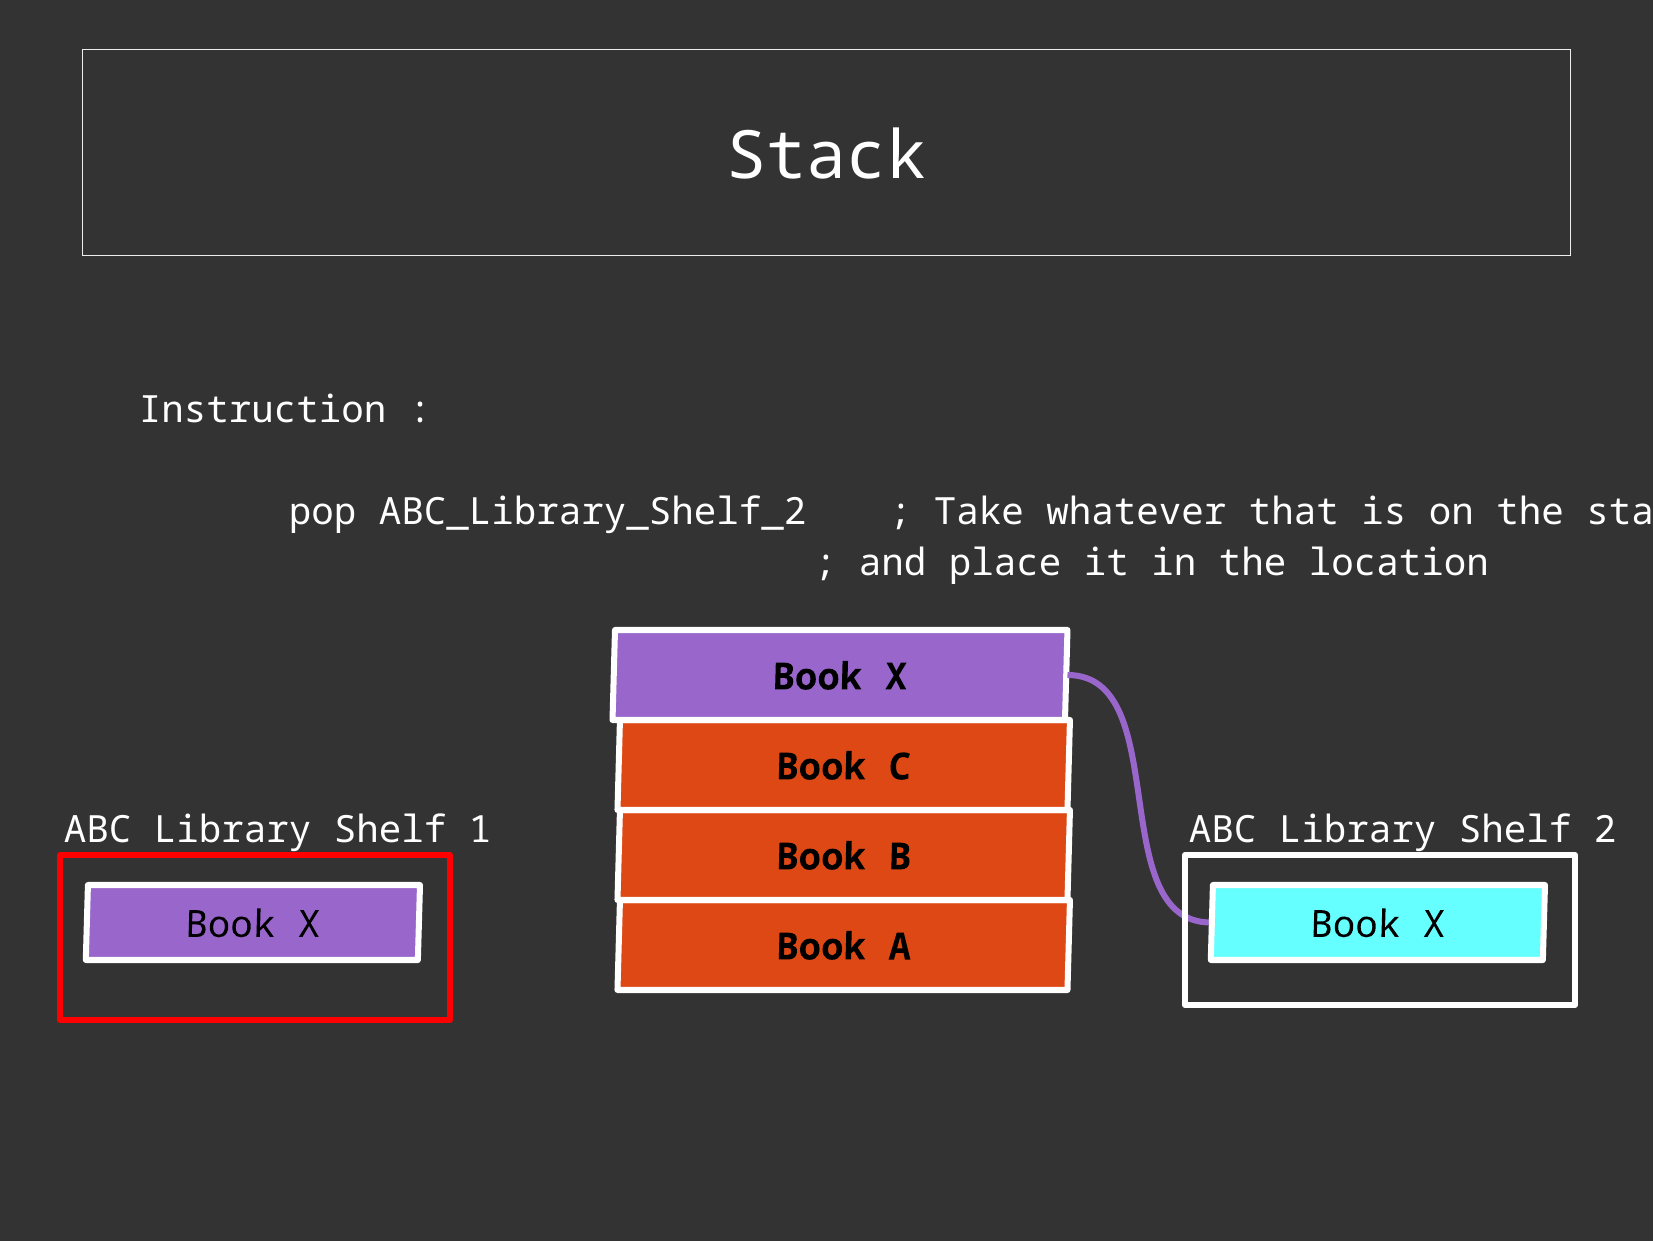

Stack
Instruction :
		pop ABC_Library_Shelf_2		; Take whatever that is on the stack
									; and place it in the location
Book X
Book C
ABC Library Shelf 1
ABC Library Shelf 2
Book B
Book X
Book X
Book A